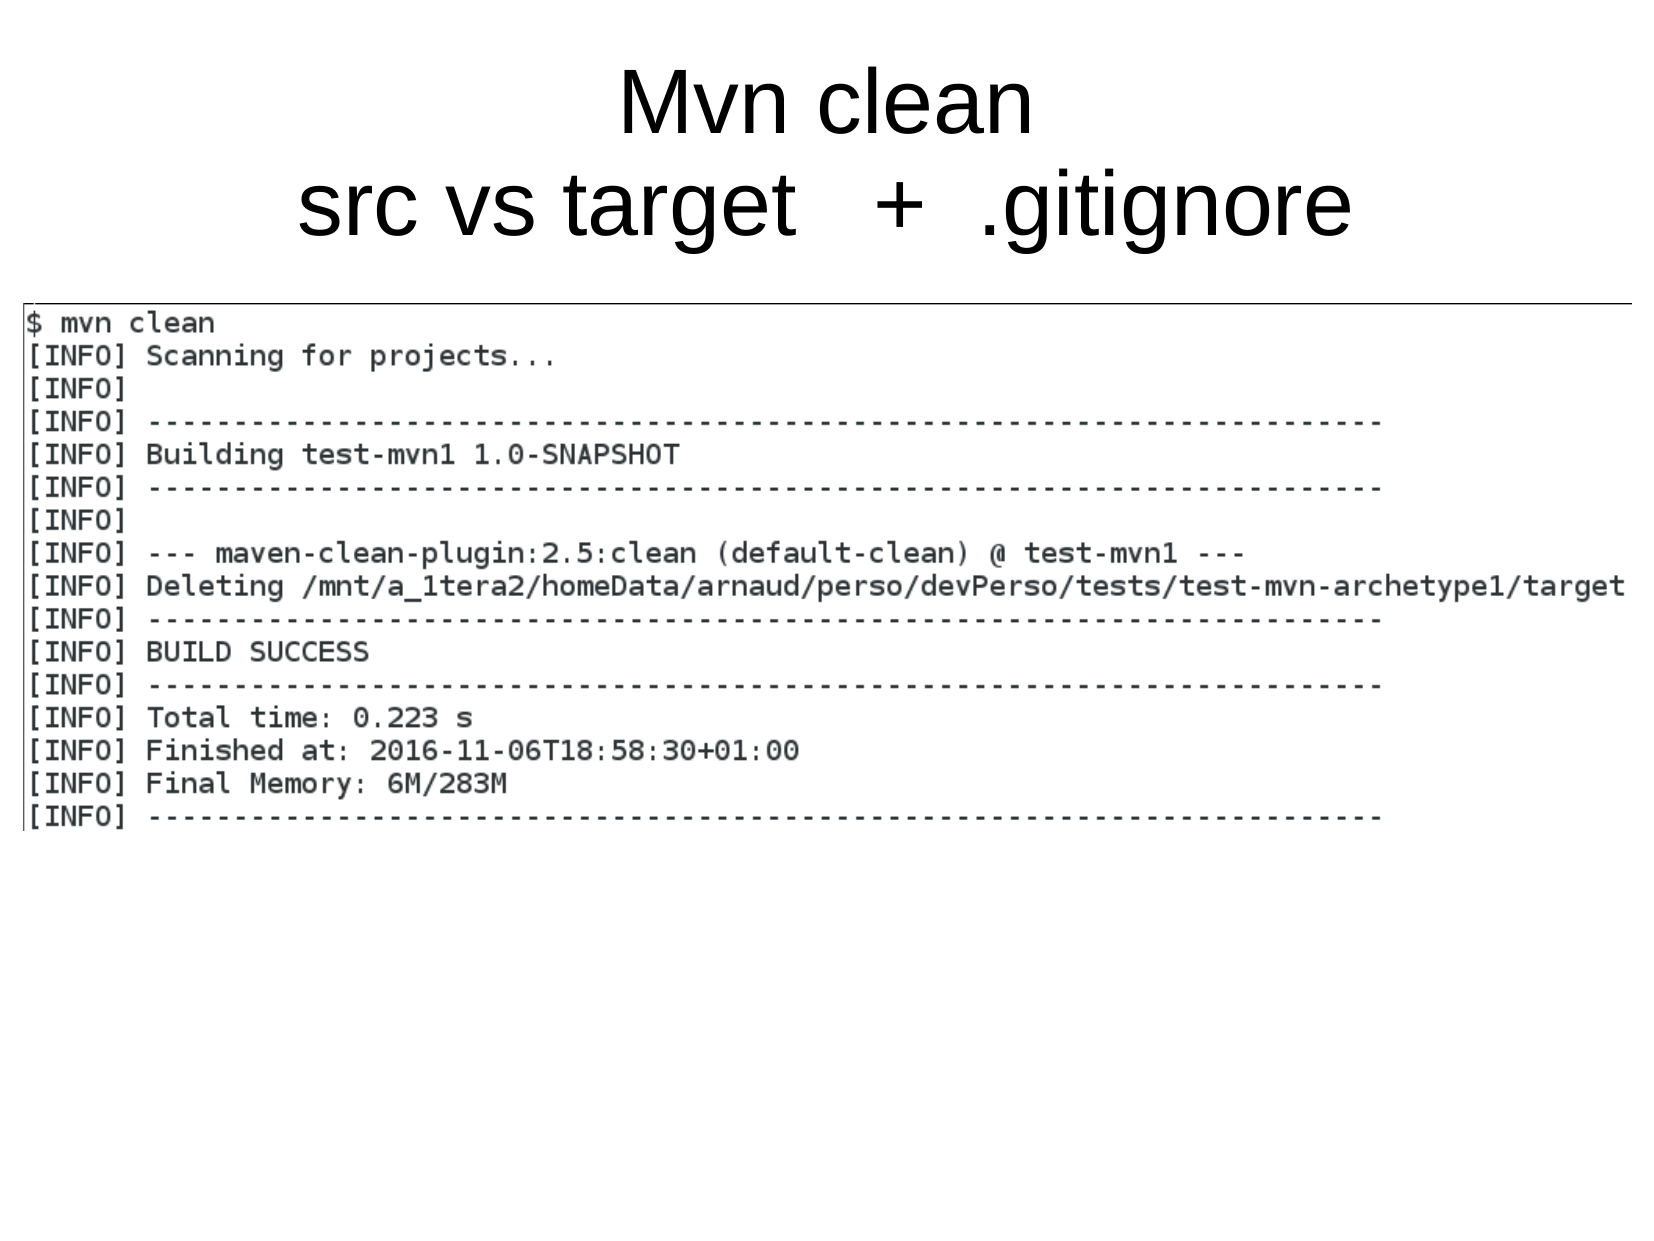

# Mvn clean src vs target + .gitignore